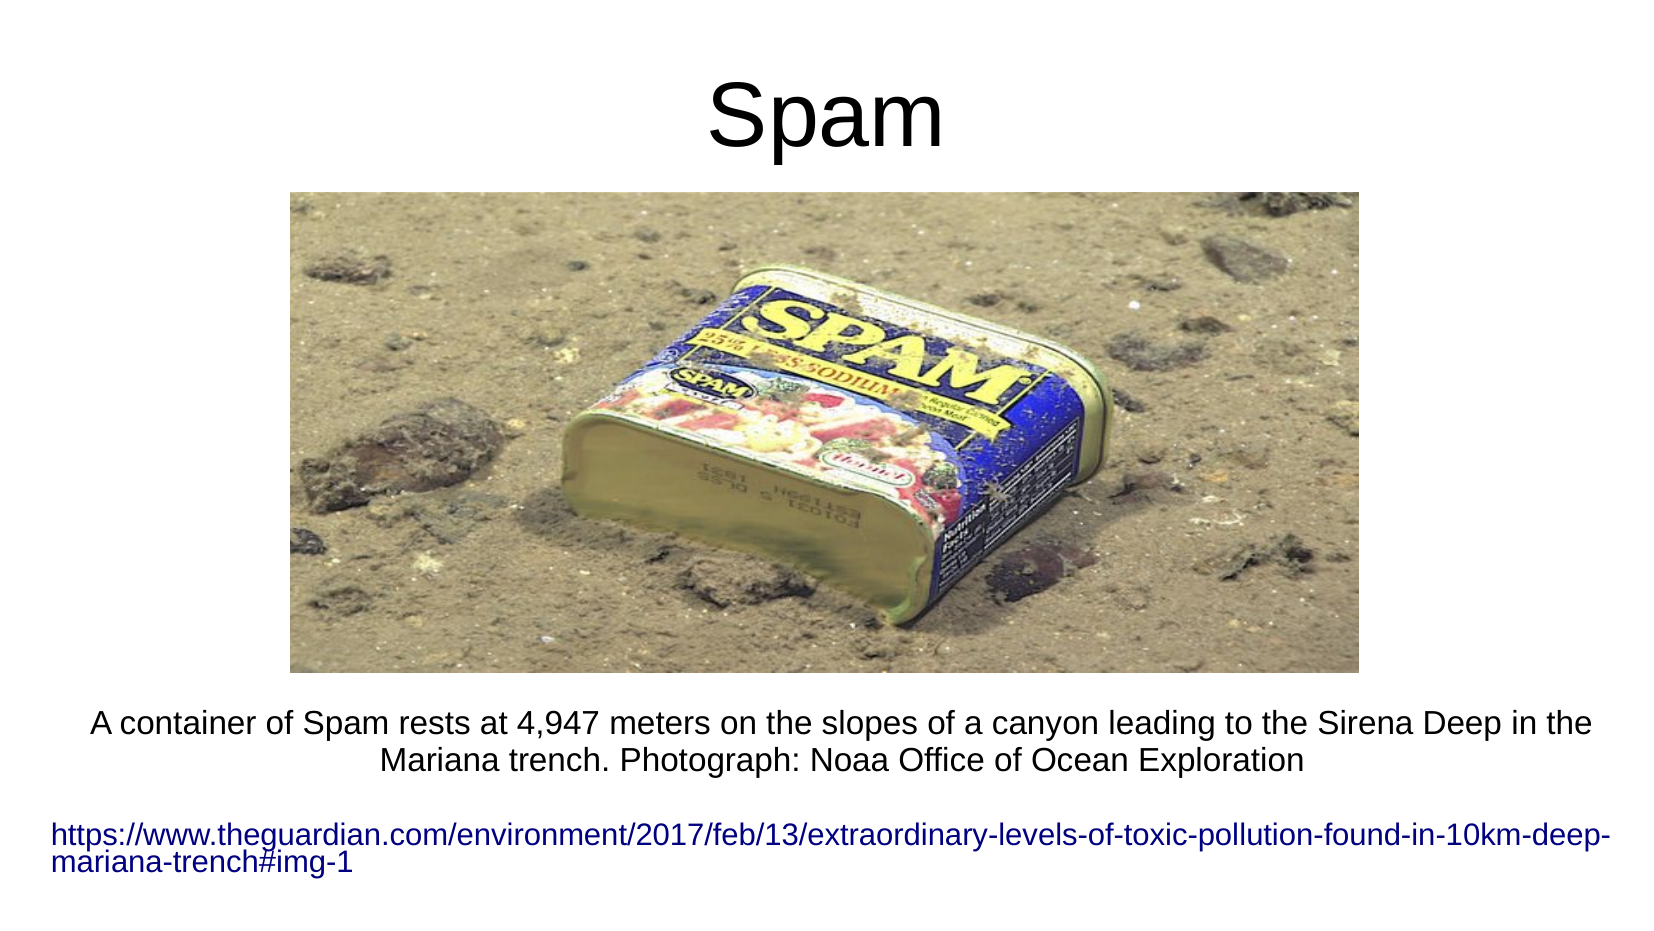

# Spam
A container of Spam rests at 4,947 meters on the slopes of a canyon leading to the Sirena Deep in the Mariana trench. Photograph: Noaa Office of Ocean Exploration
https://www.theguardian.com/environment/2017/feb/13/extraordinary-levels-of-toxic-pollution-found-in-10km-deep-mariana-trench#img-1